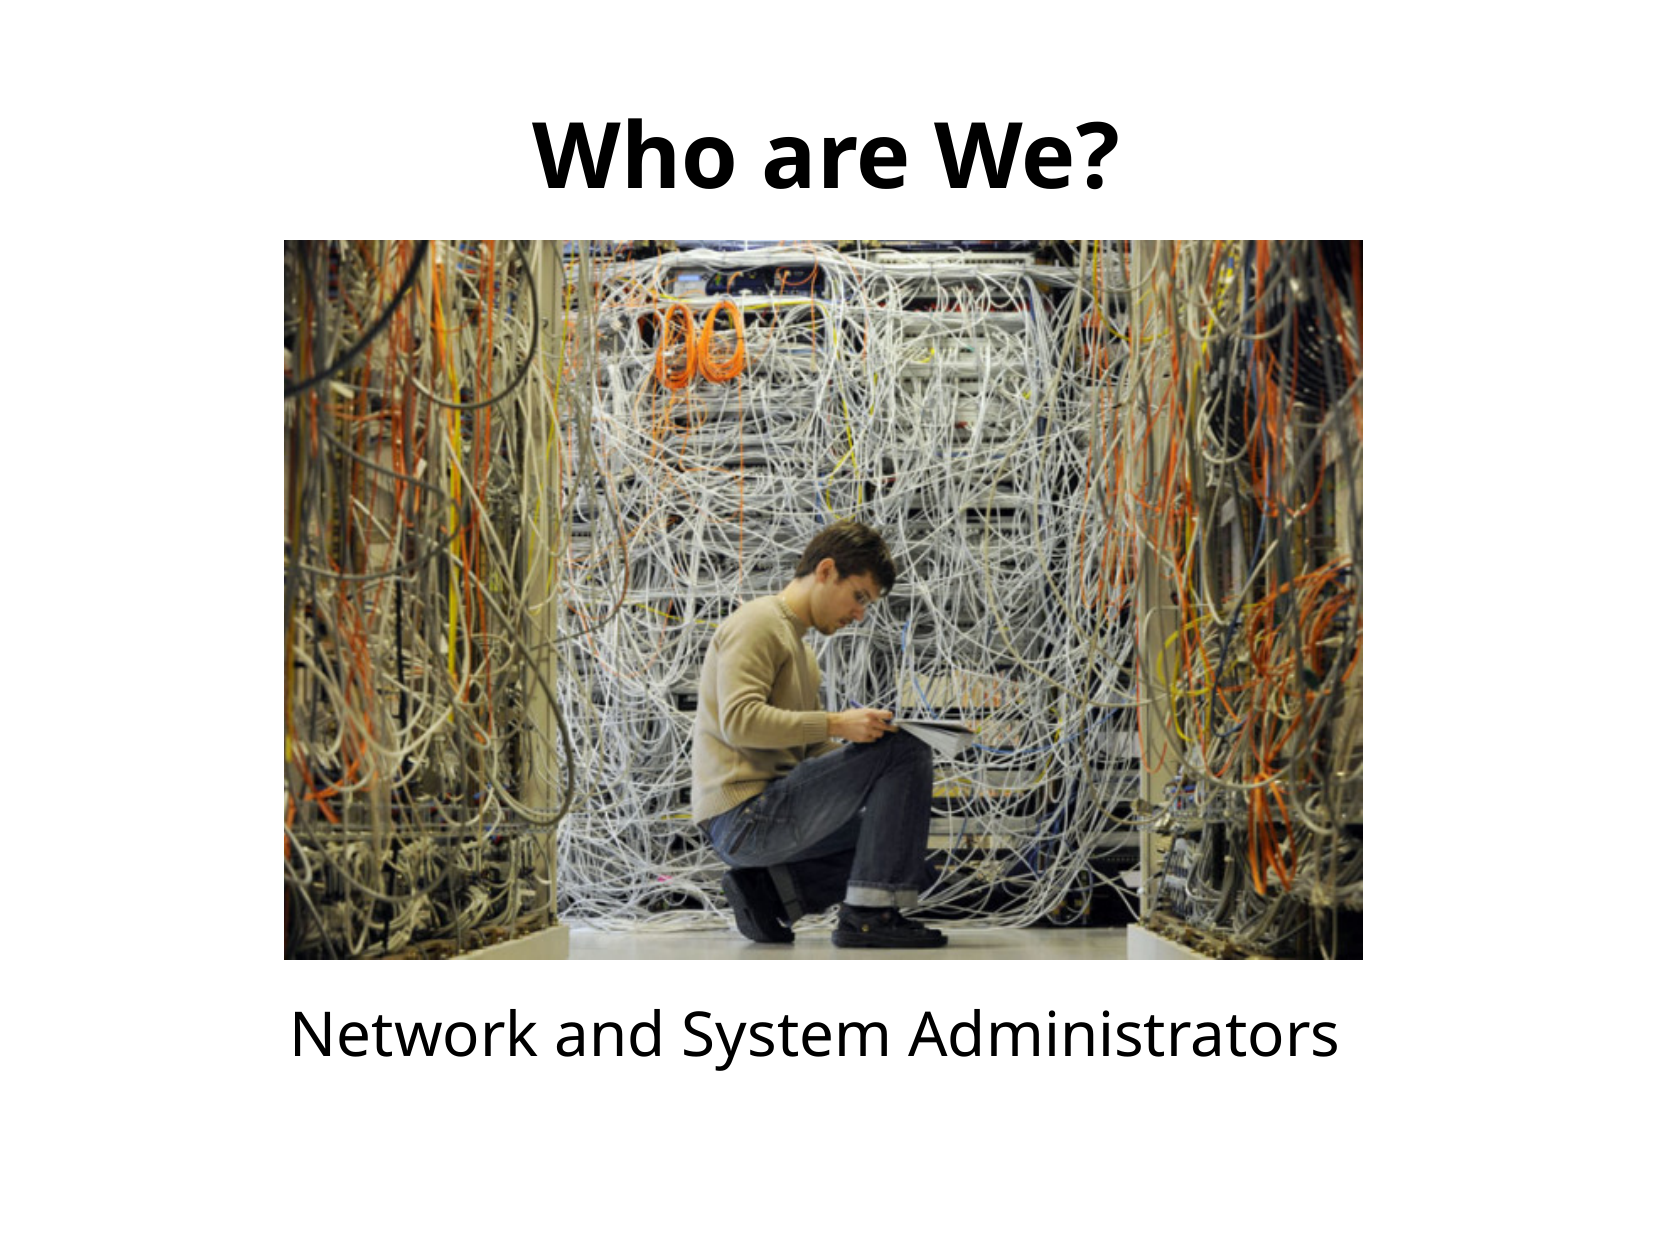

# Who are We?
Network and System Administrators